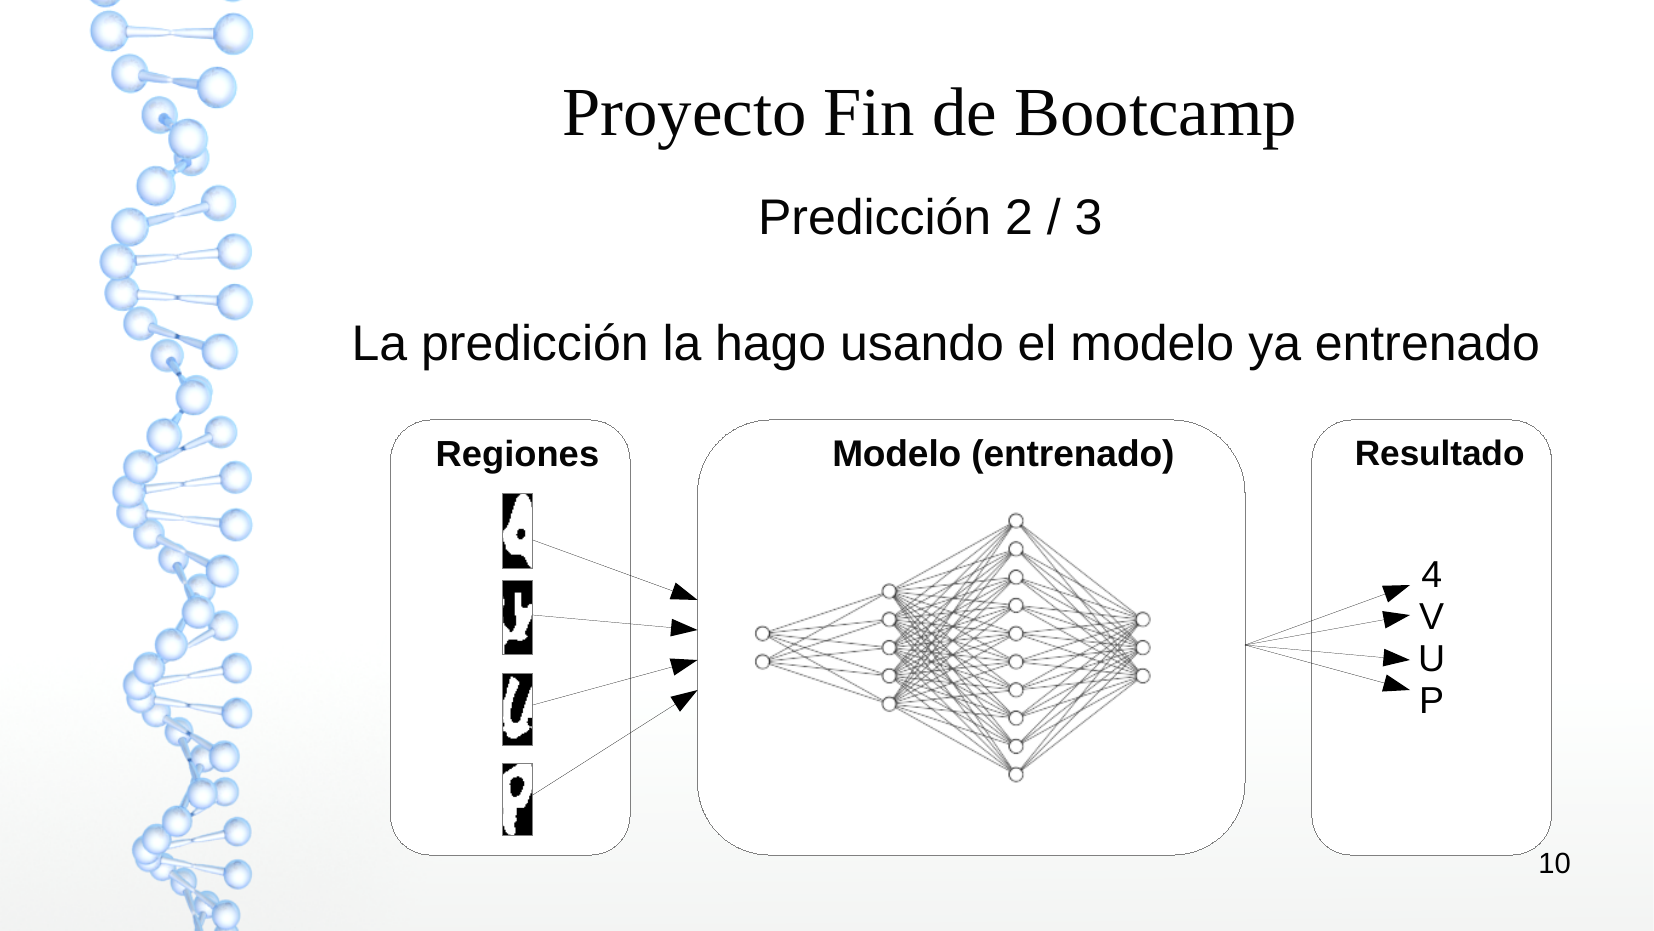

# Proyecto Fin de Bootcamp
Predicción 2 / 3
La predicción la hago usando el modelo ya entrenado
4
V
U
P
Regiones
Modelo (entrenado)
Resultado
10